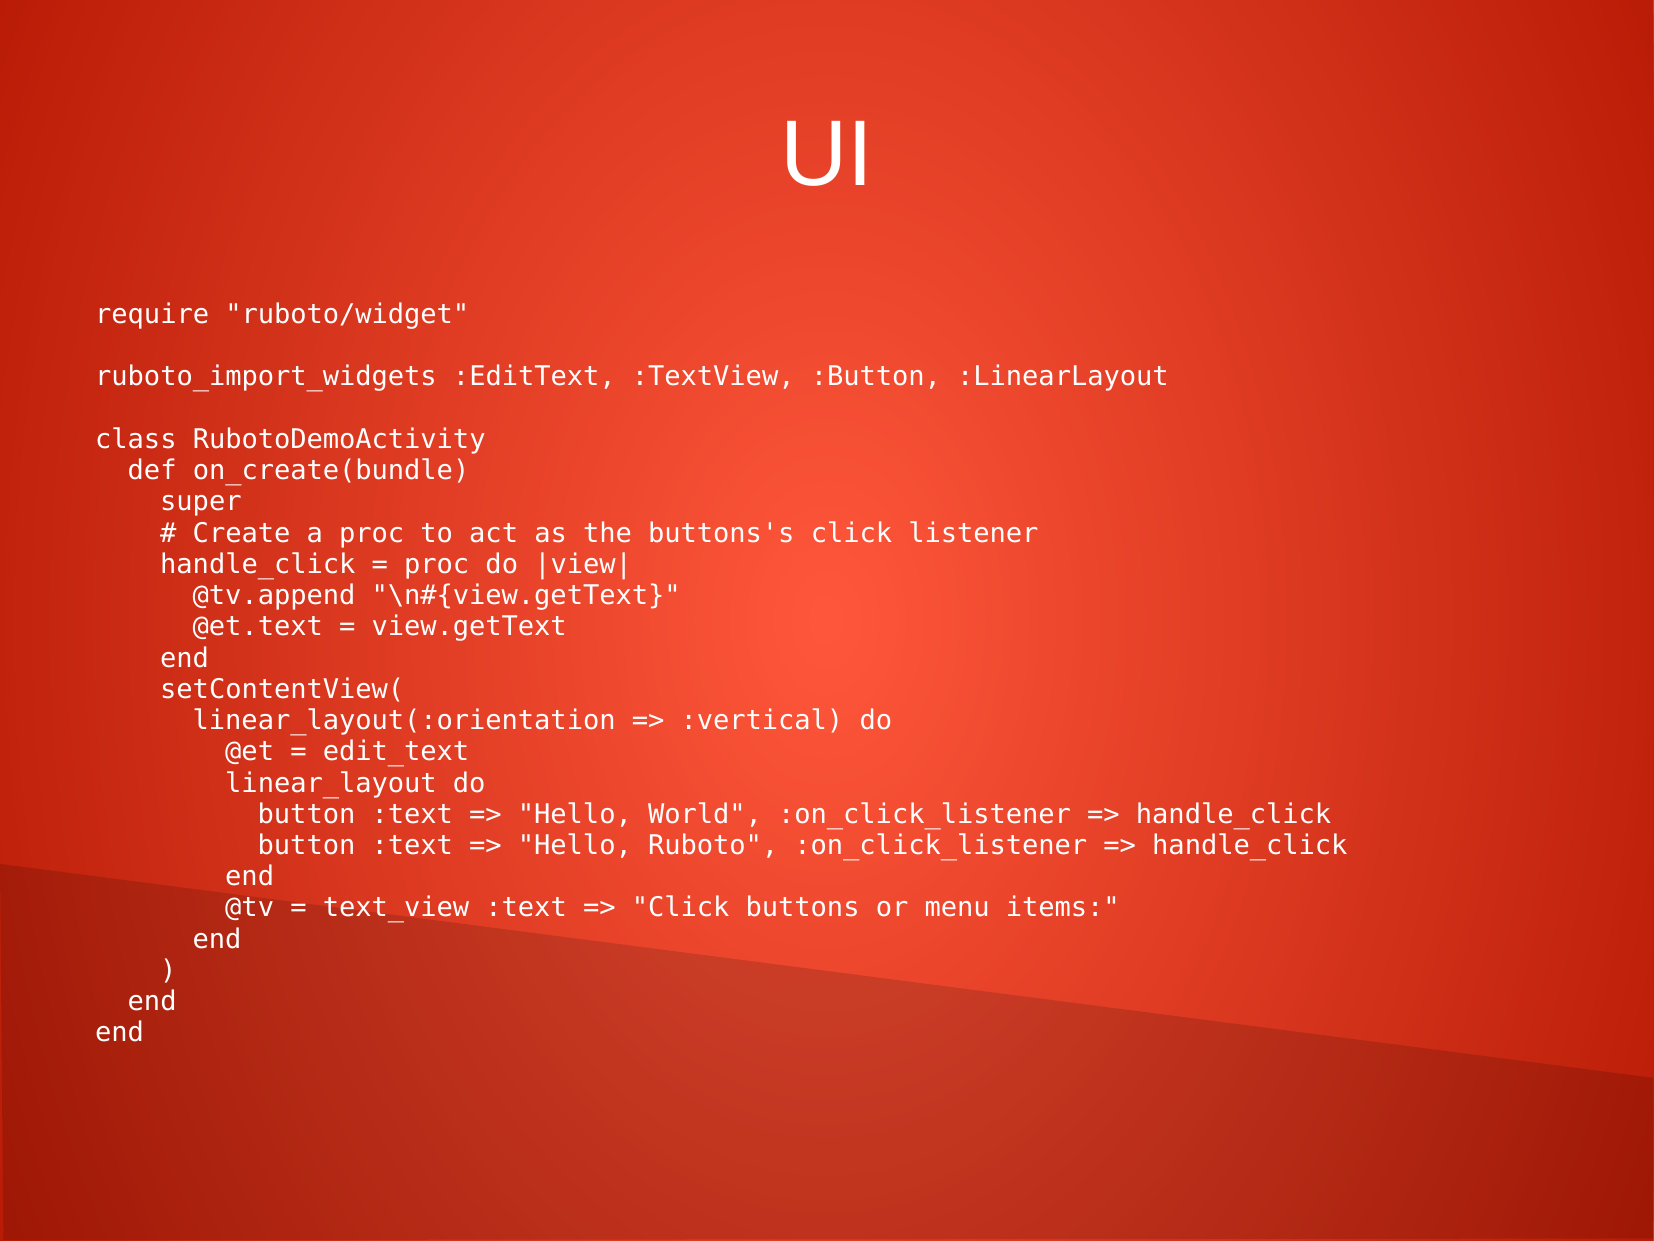

# UI
require "ruboto/widget"
ruboto_import_widgets :EditText, :TextView, :Button, :LinearLayout
class RubotoDemoActivity
 def on_create(bundle)
 super
 # Create a proc to act as the buttons's click listener
 handle_click = proc do |view|
 @tv.append "\n#{view.getText}"
 @et.text = view.getText
 end
 setContentView(
 linear_layout(:orientation => :vertical) do
 @et = edit_text
 linear_layout do
 button :text => "Hello, World", :on_click_listener => handle_click
 button :text => "Hello, Ruboto", :on_click_listener => handle_click
 end
 @tv = text_view :text => "Click buttons or menu items:"
 end
 )
 end
end